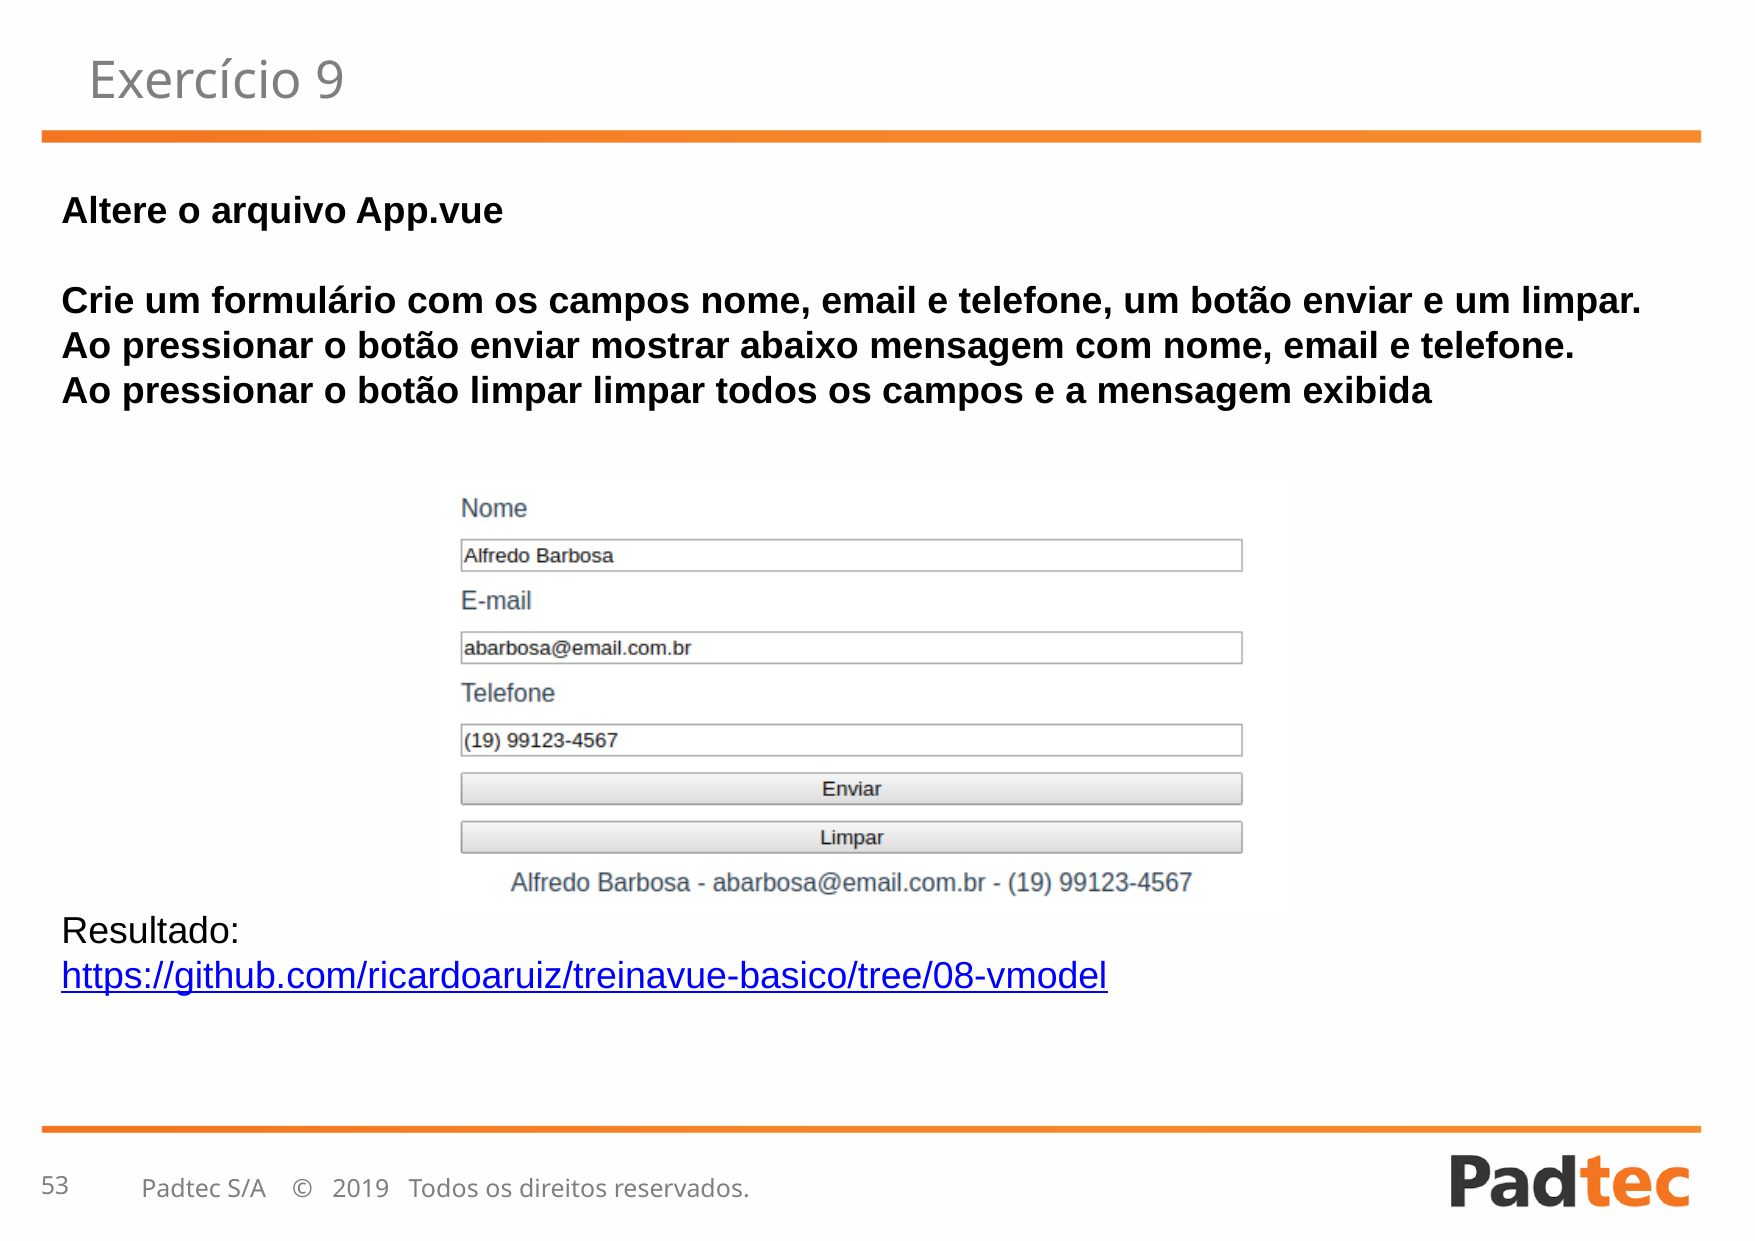

# Exercício 9
Altere o arquivo App.vue
Crie um formulário com os campos nome, email e telefone, um botão enviar e um limpar. Ao pressionar o botão enviar mostrar abaixo mensagem com nome, email e telefone.
Ao pressionar o botão limpar limpar todos os campos e a mensagem exibida
Resultado:
https://github.com/ricardoaruiz/treinavue-basico/tree/08-vmodel